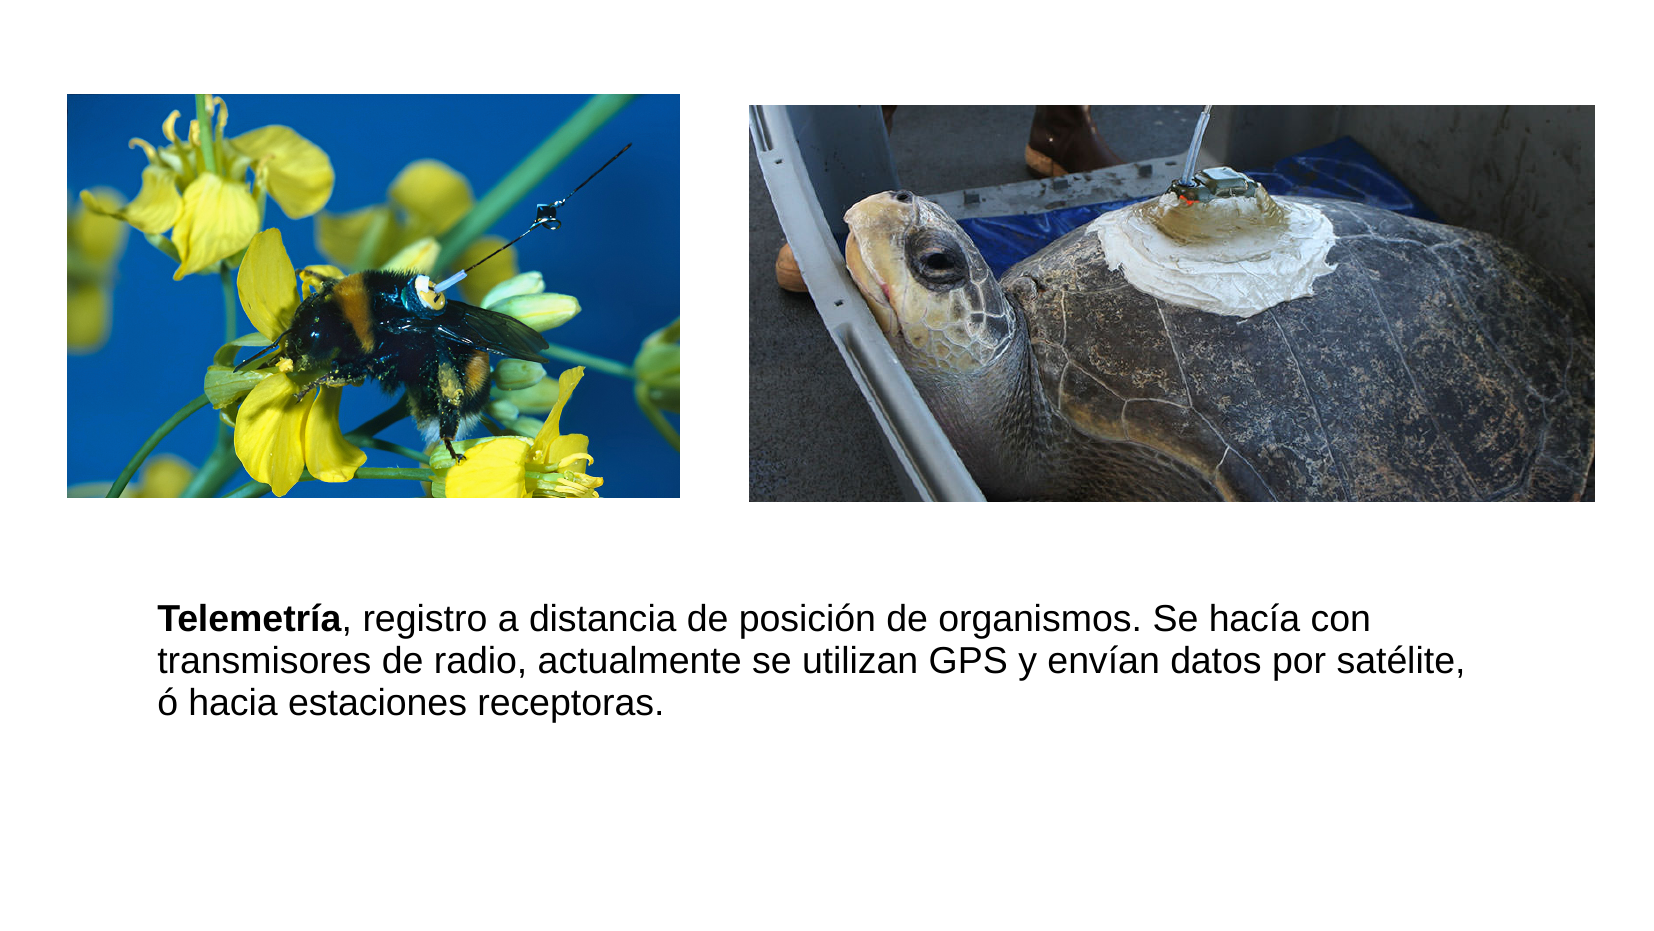

Telemetría, registro a distancia de posición de organismos. Se hacía con transmisores de radio, actualmente se utilizan GPS y envían datos por satélite, ó hacia estaciones receptoras.